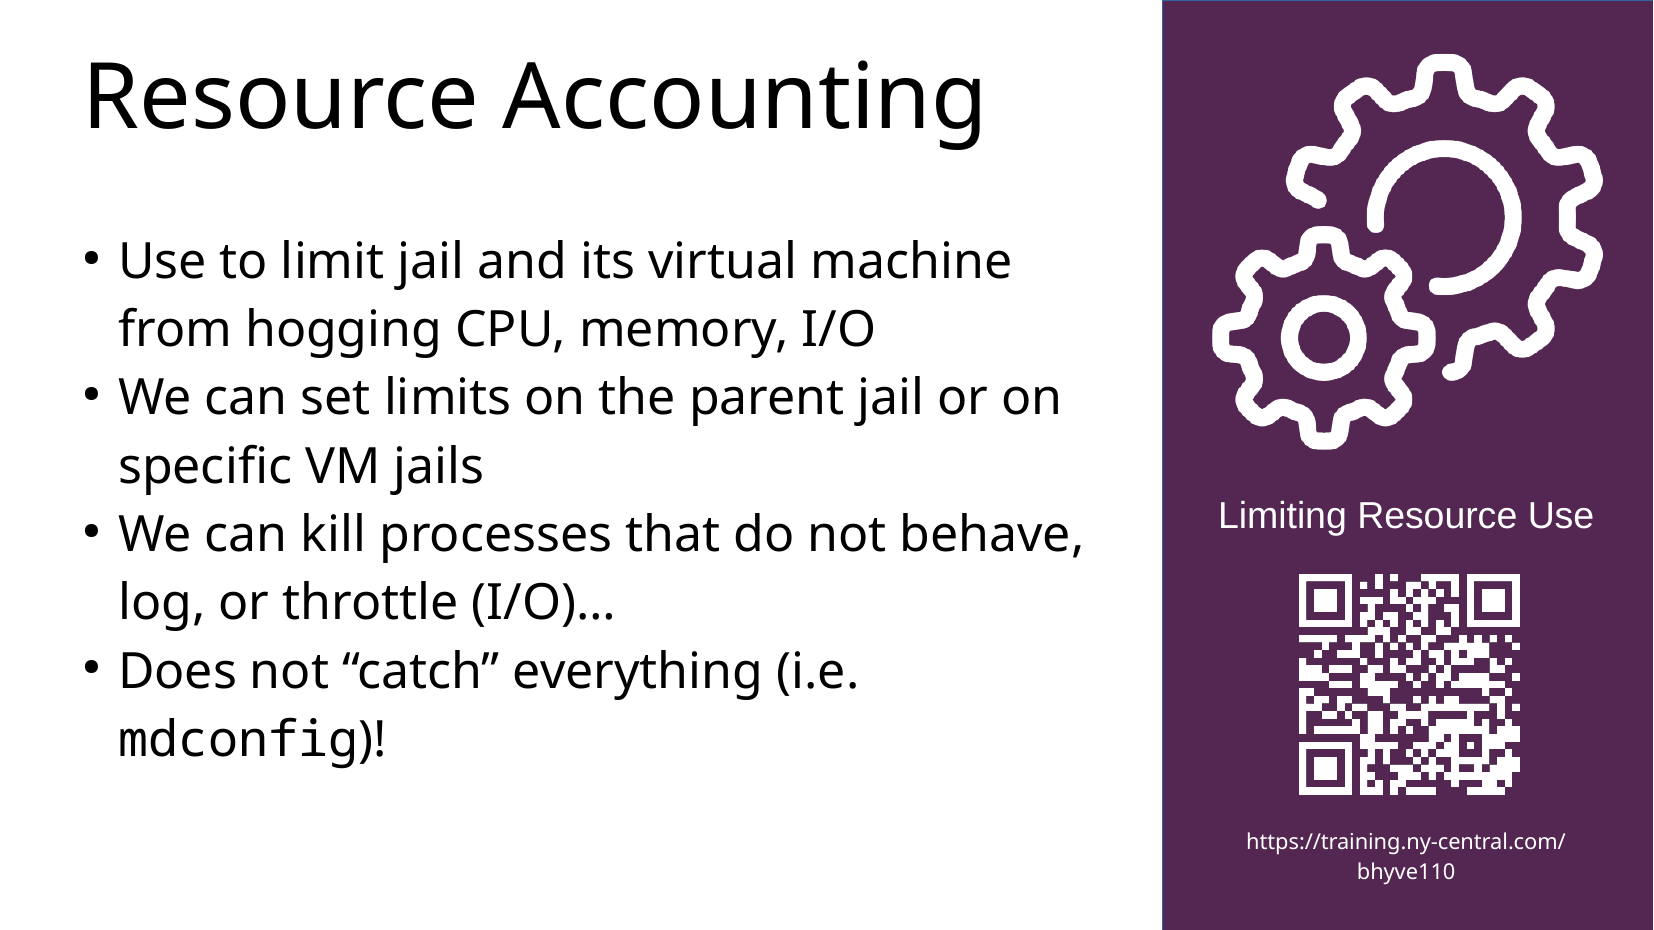

# Resource Accounting
Use to limit jail and its virtual machine from hogging CPU, memory, I/O
We can set limits on the parent jail or on specific VM jails
We can kill processes that do not behave, log, or throttle (I/O)…
Does not “catch” everything (i.e. mdconfig)!
Limiting Resource Use
https://training.ny-central.com/bhyve110